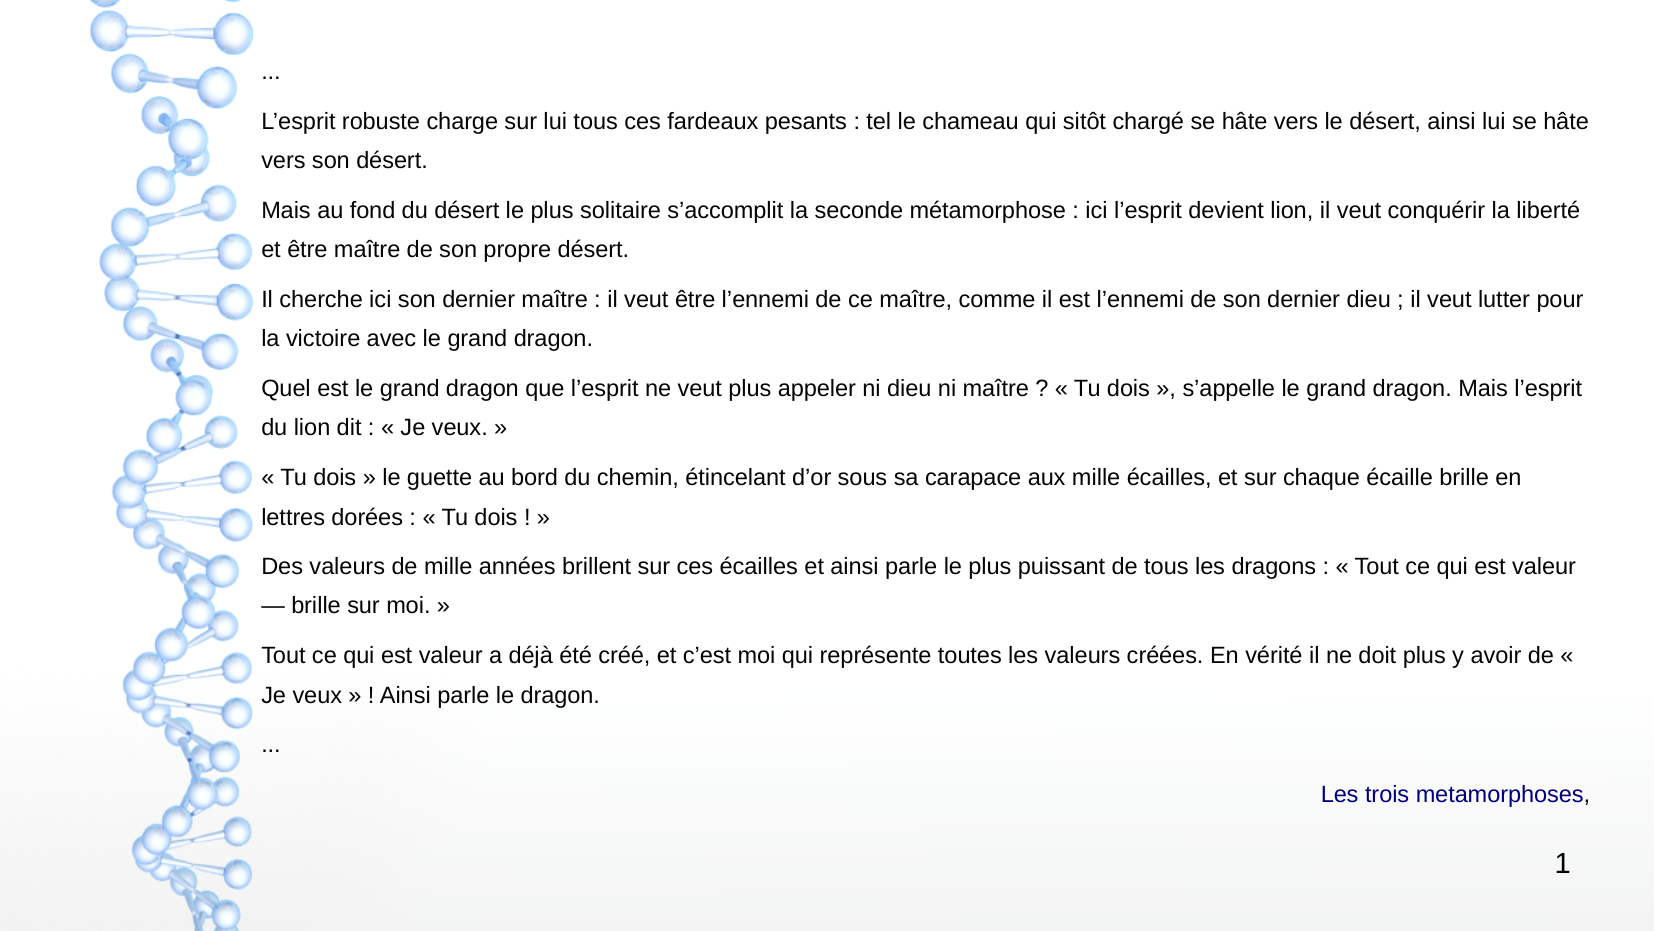

# ...
L’esprit robuste charge sur lui tous ces fardeaux pesants : tel le chameau qui sitôt chargé se hâte vers le désert, ainsi lui se hâte vers son désert.
Mais au fond du désert le plus solitaire s’accomplit la seconde métamorphose : ici l’esprit devient lion, il veut conquérir la liberté et être maître de son propre désert.
Il cherche ici son dernier maître : il veut être l’ennemi de ce maître, comme il est l’ennemi de son dernier dieu ; il veut lutter pour la victoire avec le grand dragon.
Quel est le grand dragon que l’esprit ne veut plus appeler ni dieu ni maître ? « Tu dois », s’appelle le grand dragon. Mais l’esprit du lion dit : « Je veux. »
« Tu dois » le guette au bord du chemin, étincelant d’or sous sa carapace aux mille écailles, et sur chaque écaille brille en lettres dorées : « Tu dois ! »
Des valeurs de mille années brillent sur ces écailles et ainsi parle le plus puissant de tous les dragons : « Tout ce qui est valeur — brille sur moi. »
Tout ce qui est valeur a déjà été créé, et c’est moi qui représente toutes les valeurs créées. En vérité il ne doit plus y avoir de « Je veux » ! Ainsi parle le dragon.
...
Les trois metamorphoses,
1